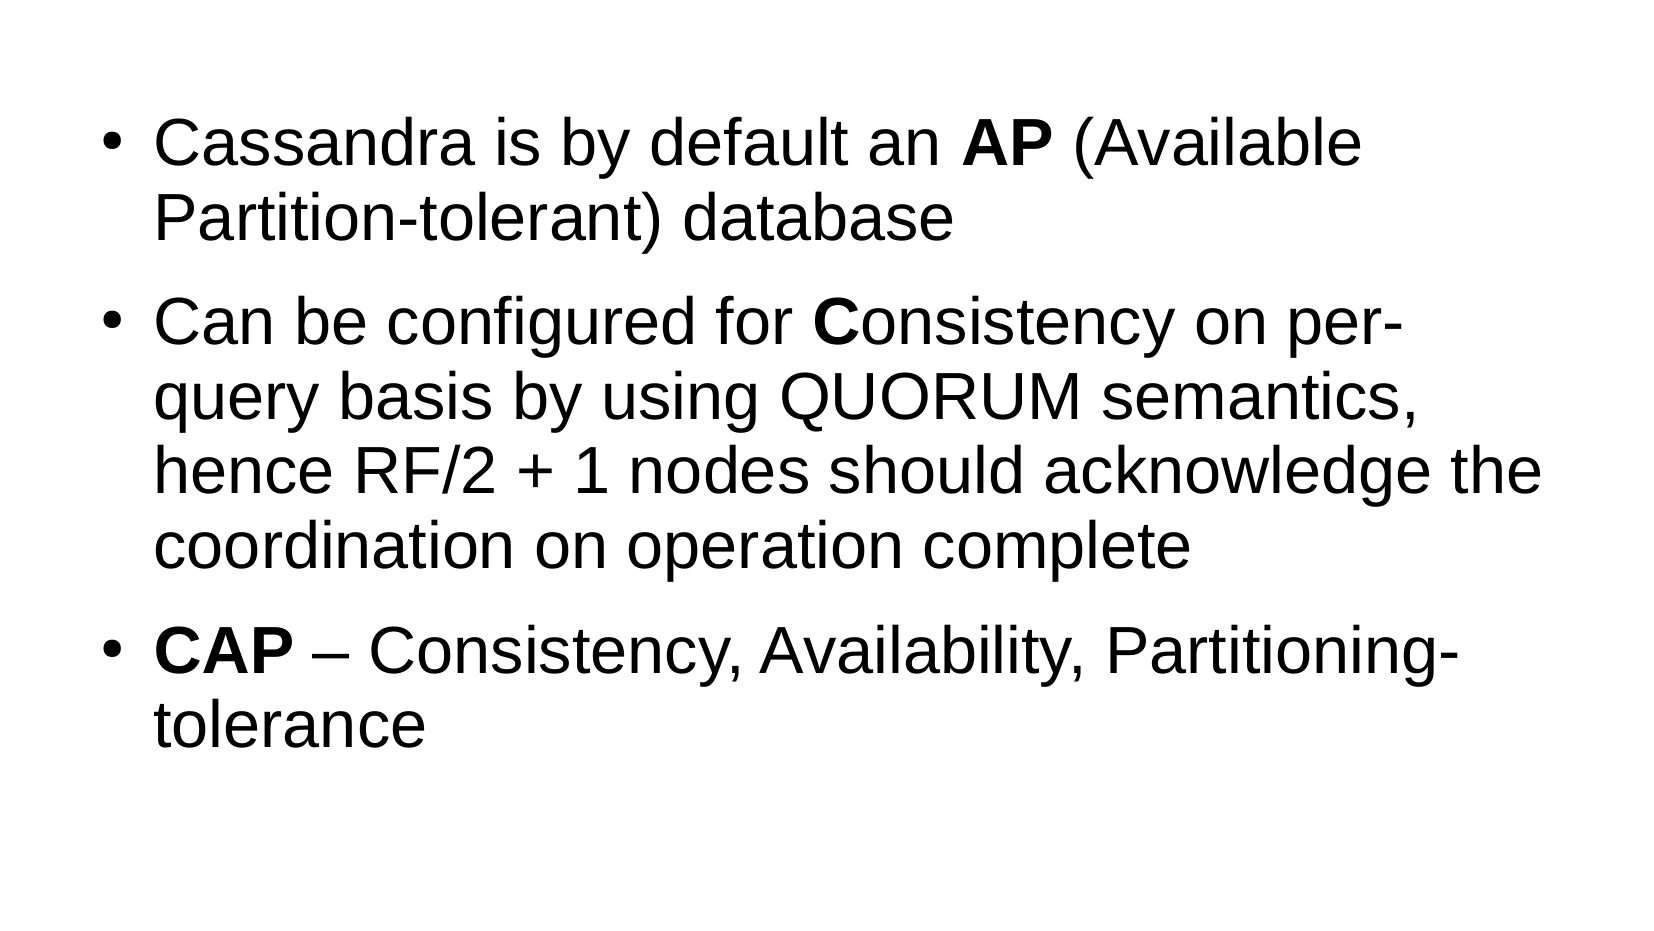

# Cassandra is by default an AP (Available Partition-tolerant) database
Can be configured for Consistency on per-query basis by using QUORUM semantics, hence RF/2 + 1 nodes should acknowledge the coordination on operation complete
CAP – Consistency, Availability, Partitioning-tolerance